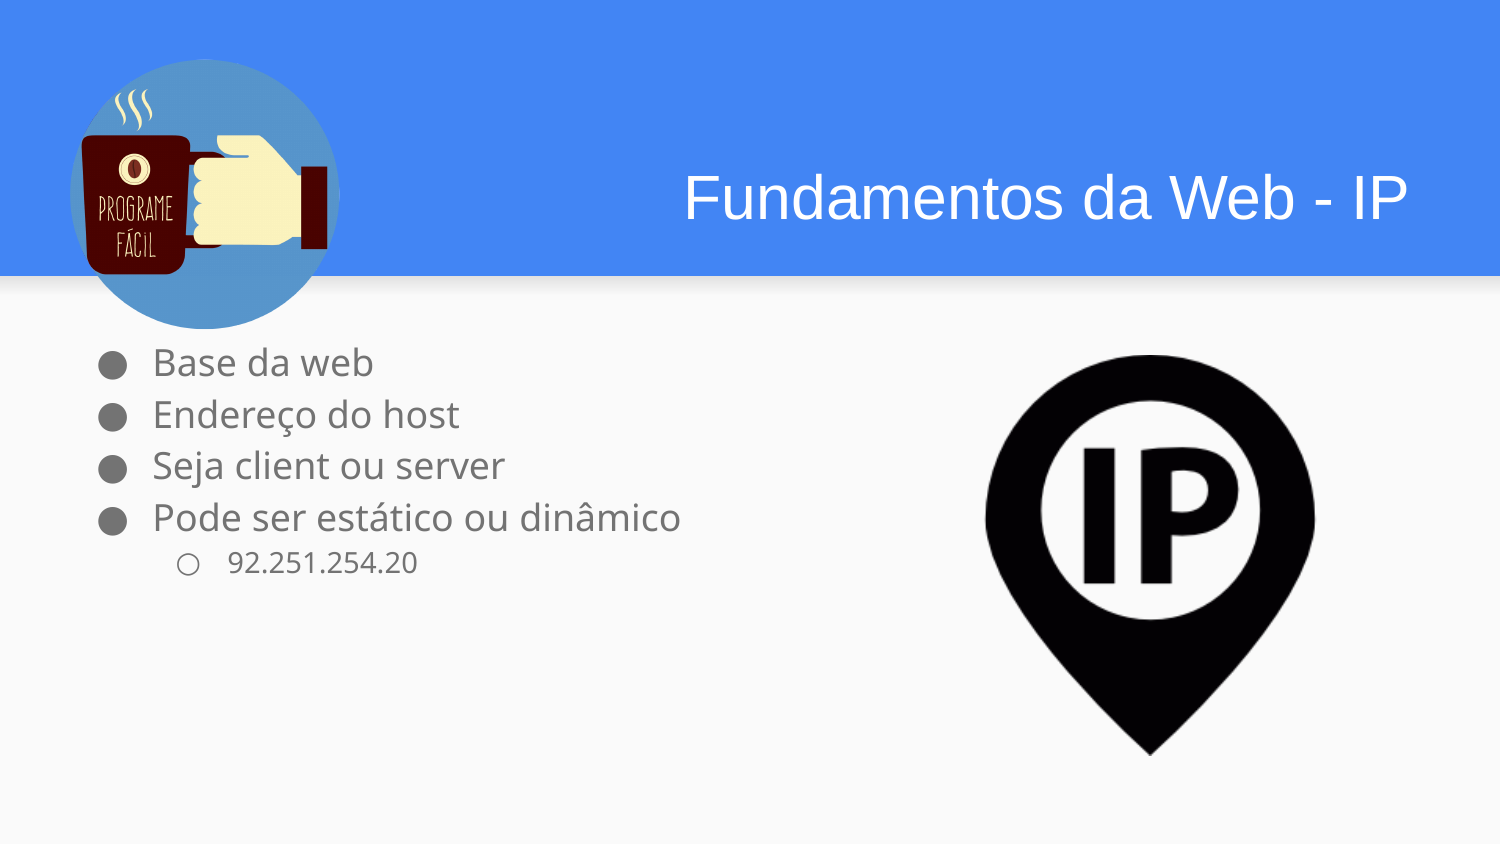

# Fundamentos da Web - IP
Base da web
Endereço do host
Seja client ou server
Pode ser estático ou dinâmico
92.251.254.20